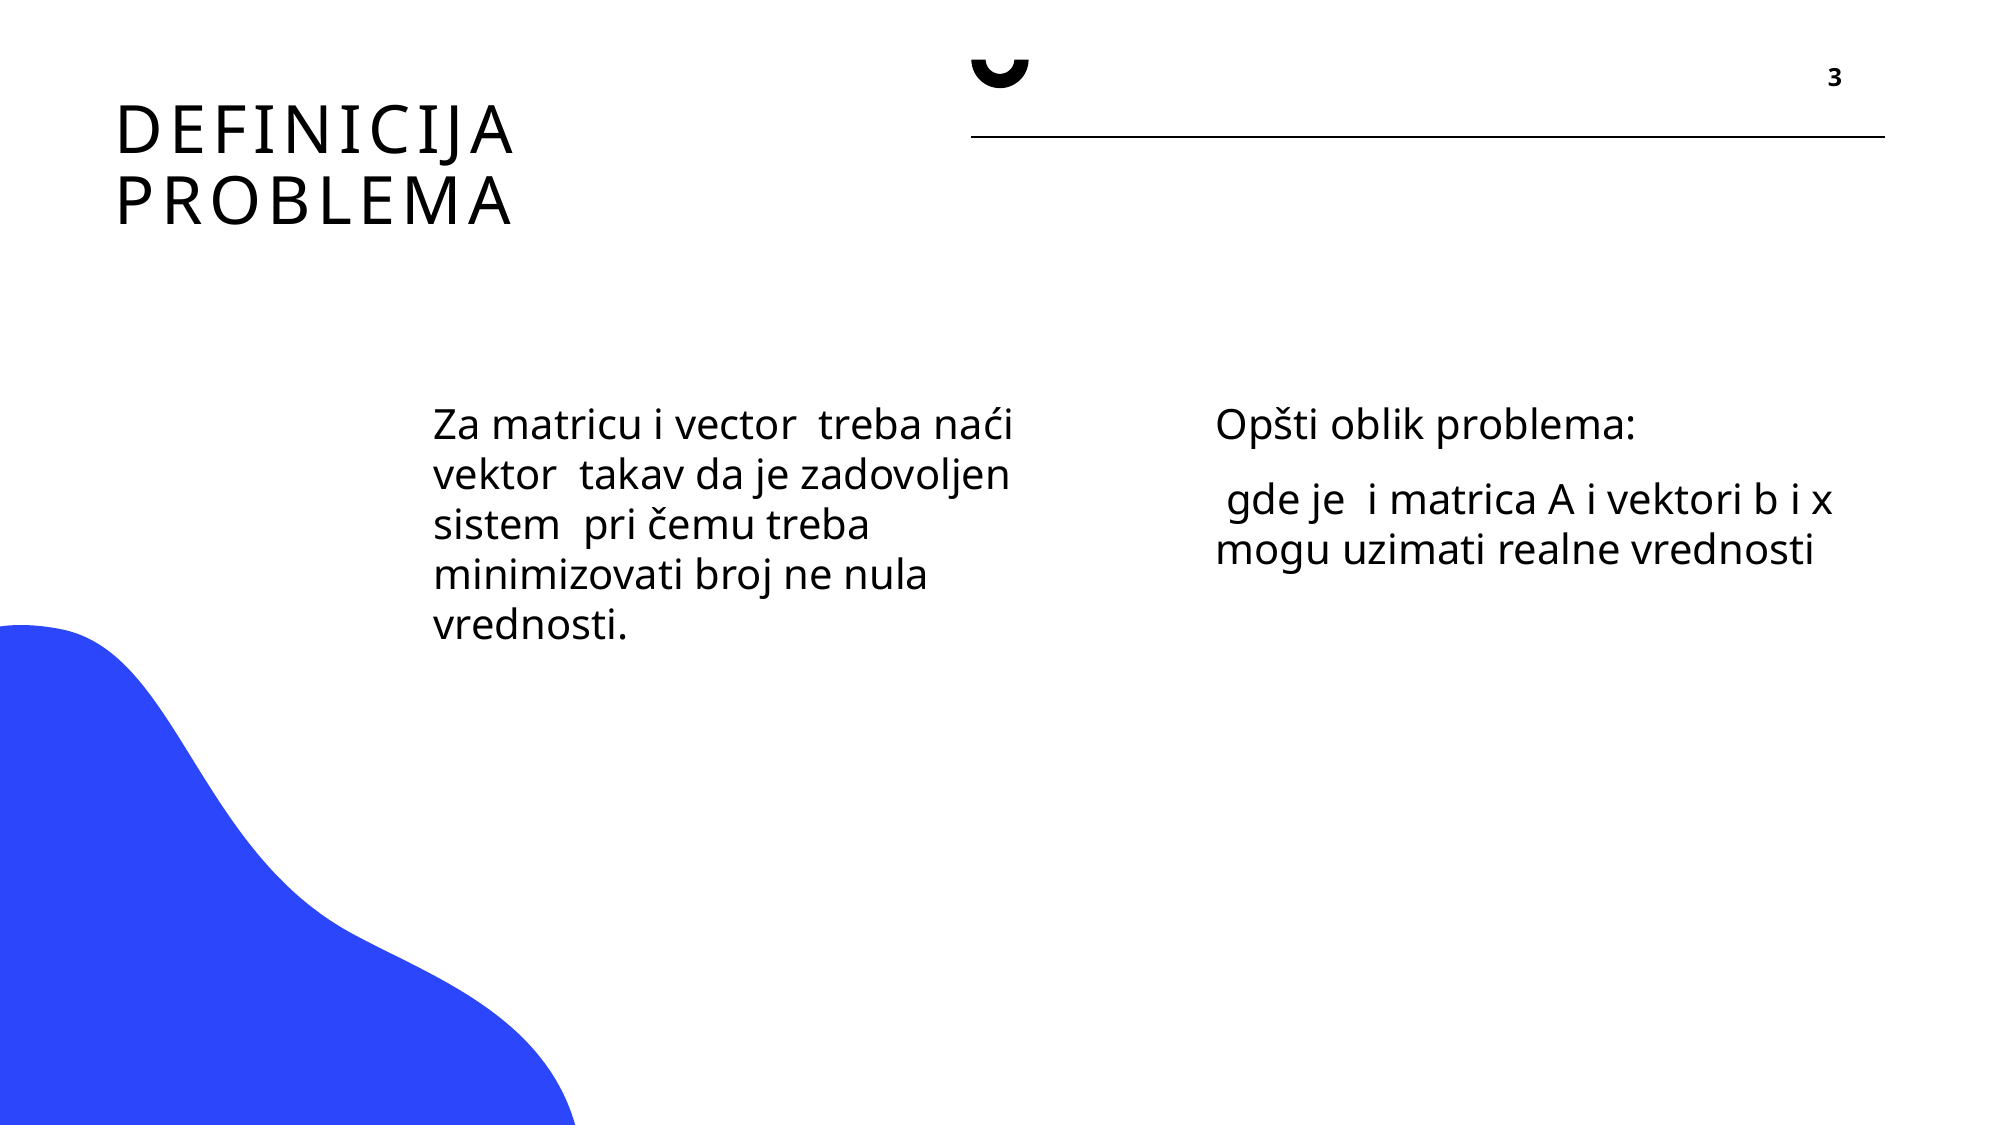

# Definicija problema
Za matricu i vector treba naći vektor takav da je zadovoljen sistem pri čemu treba minimizovati broj ne nula vrednosti.
Opšti oblik problema:
 gde je i matrica A i vektori b i x mogu uzimati realne vrednosti